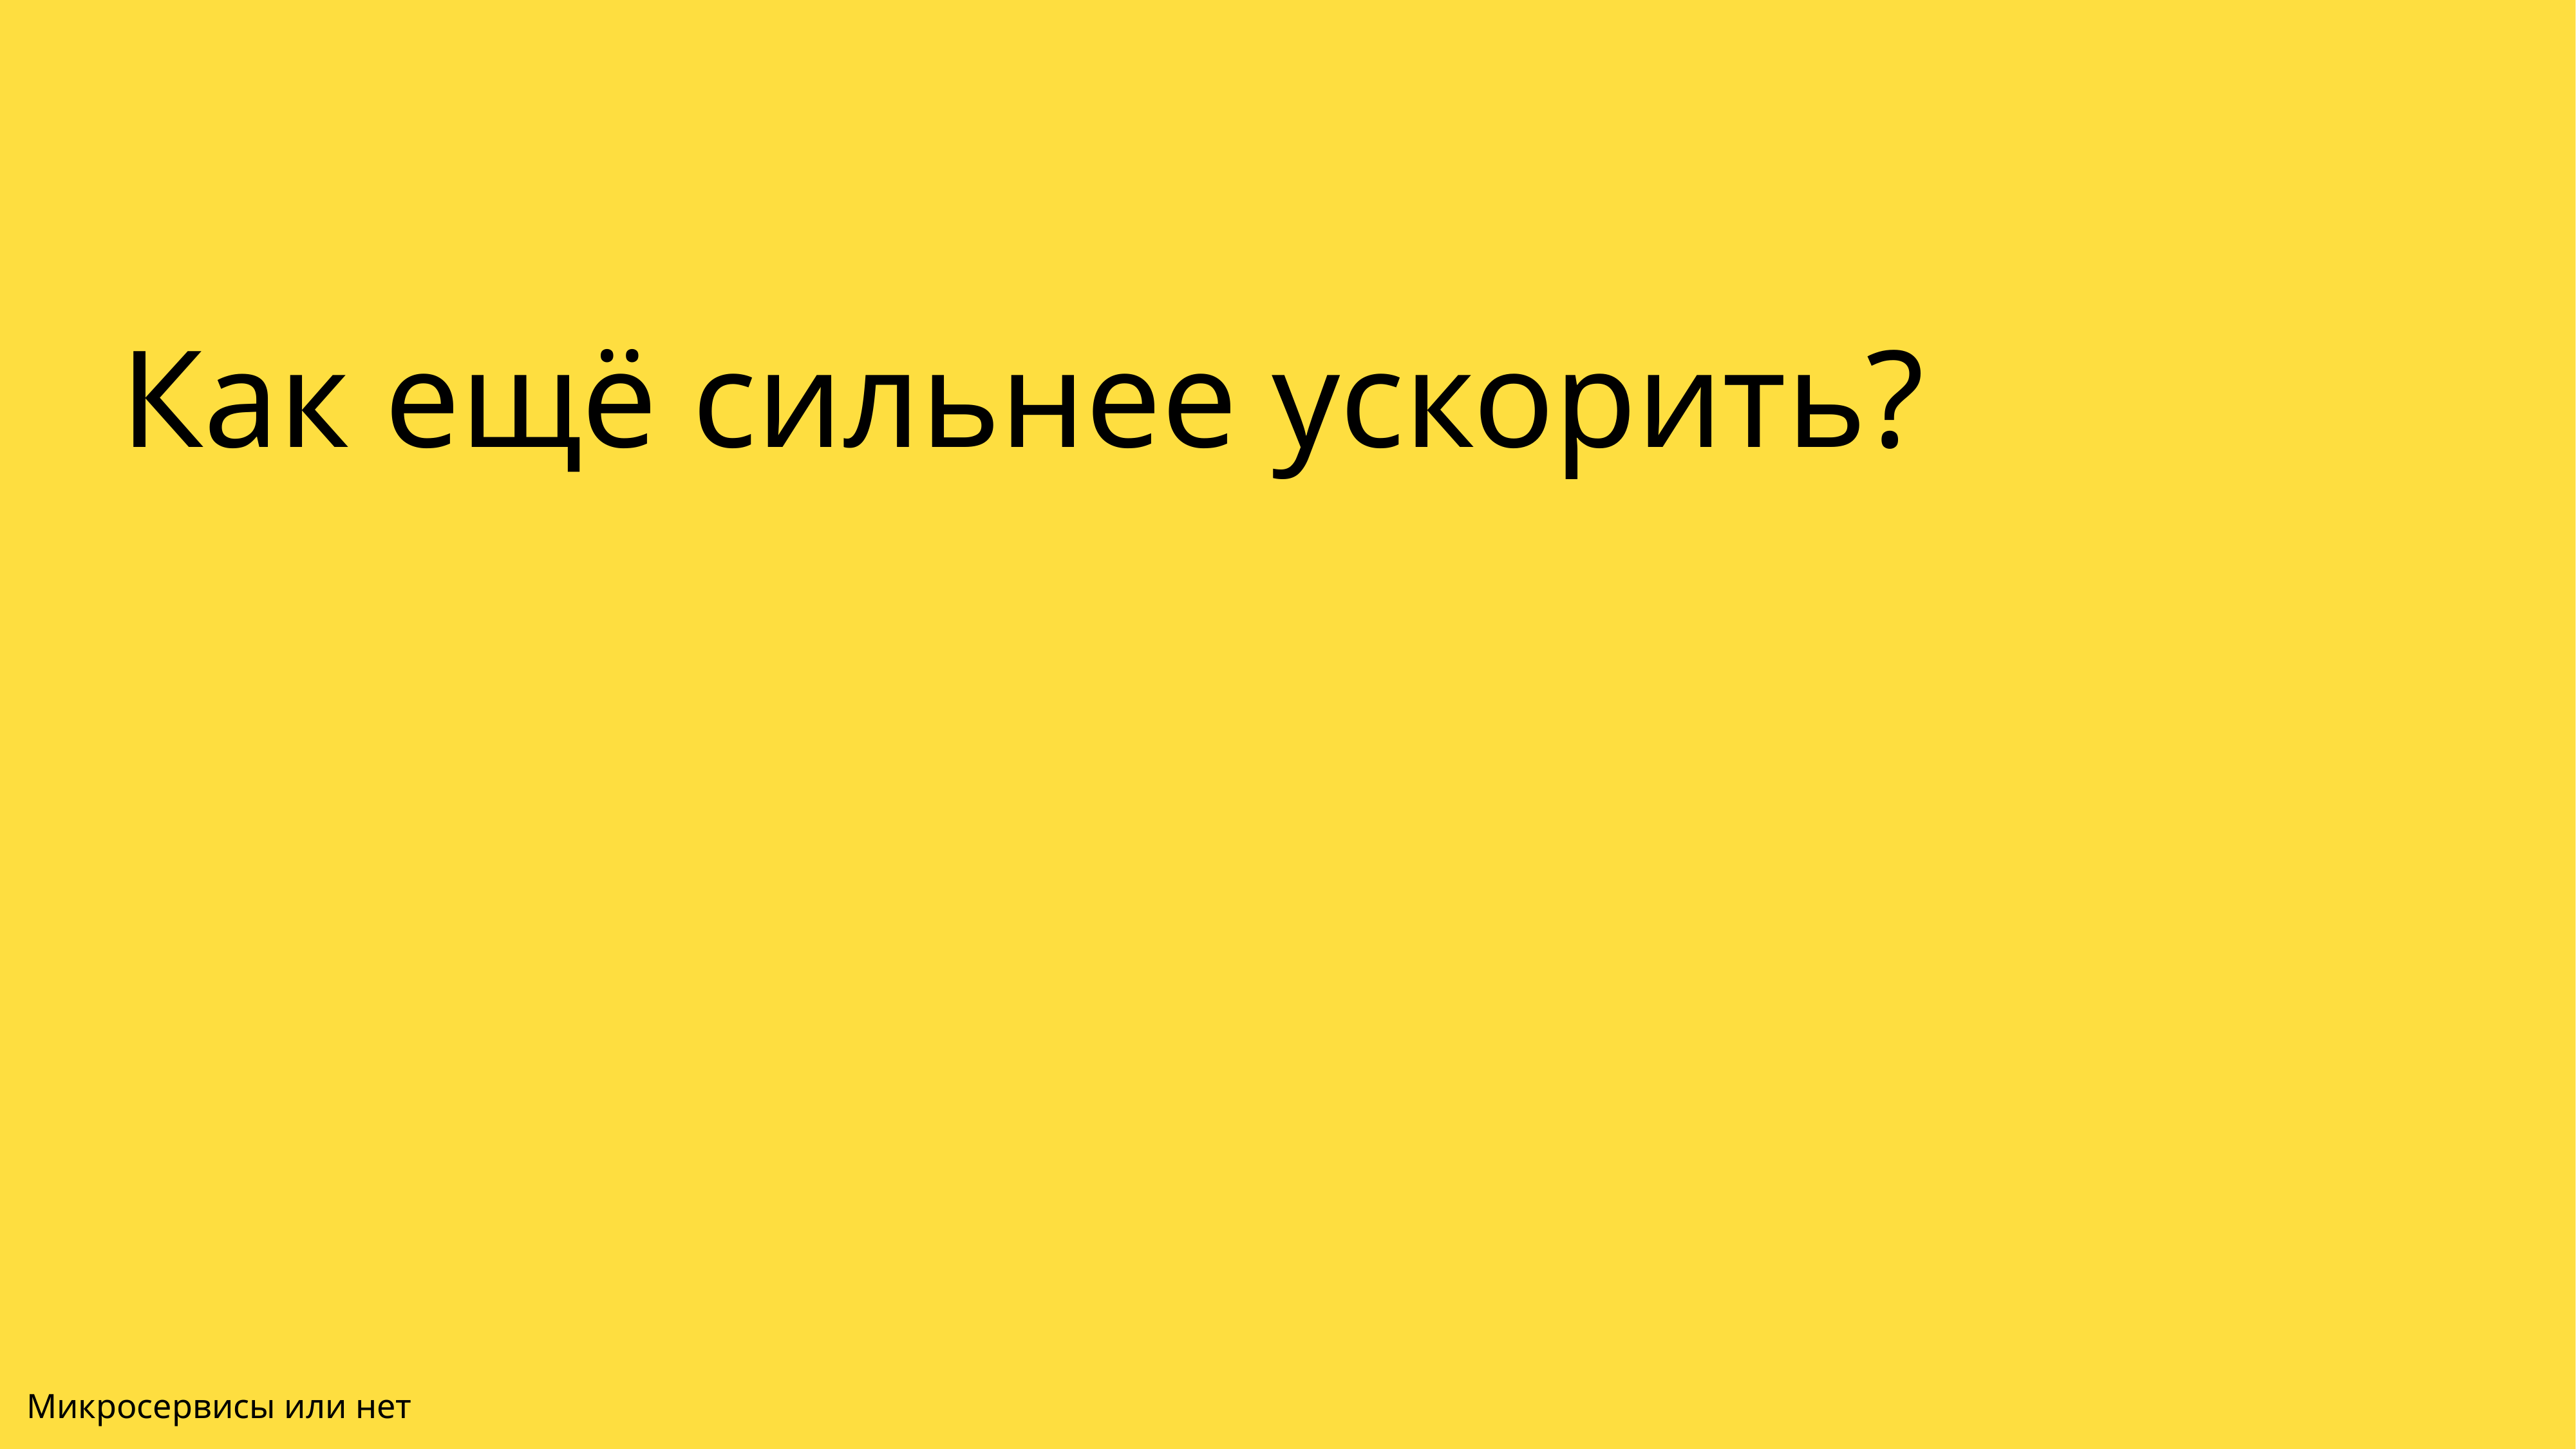

# Как ещё сильнее ускорить?
Микросервисы или нет